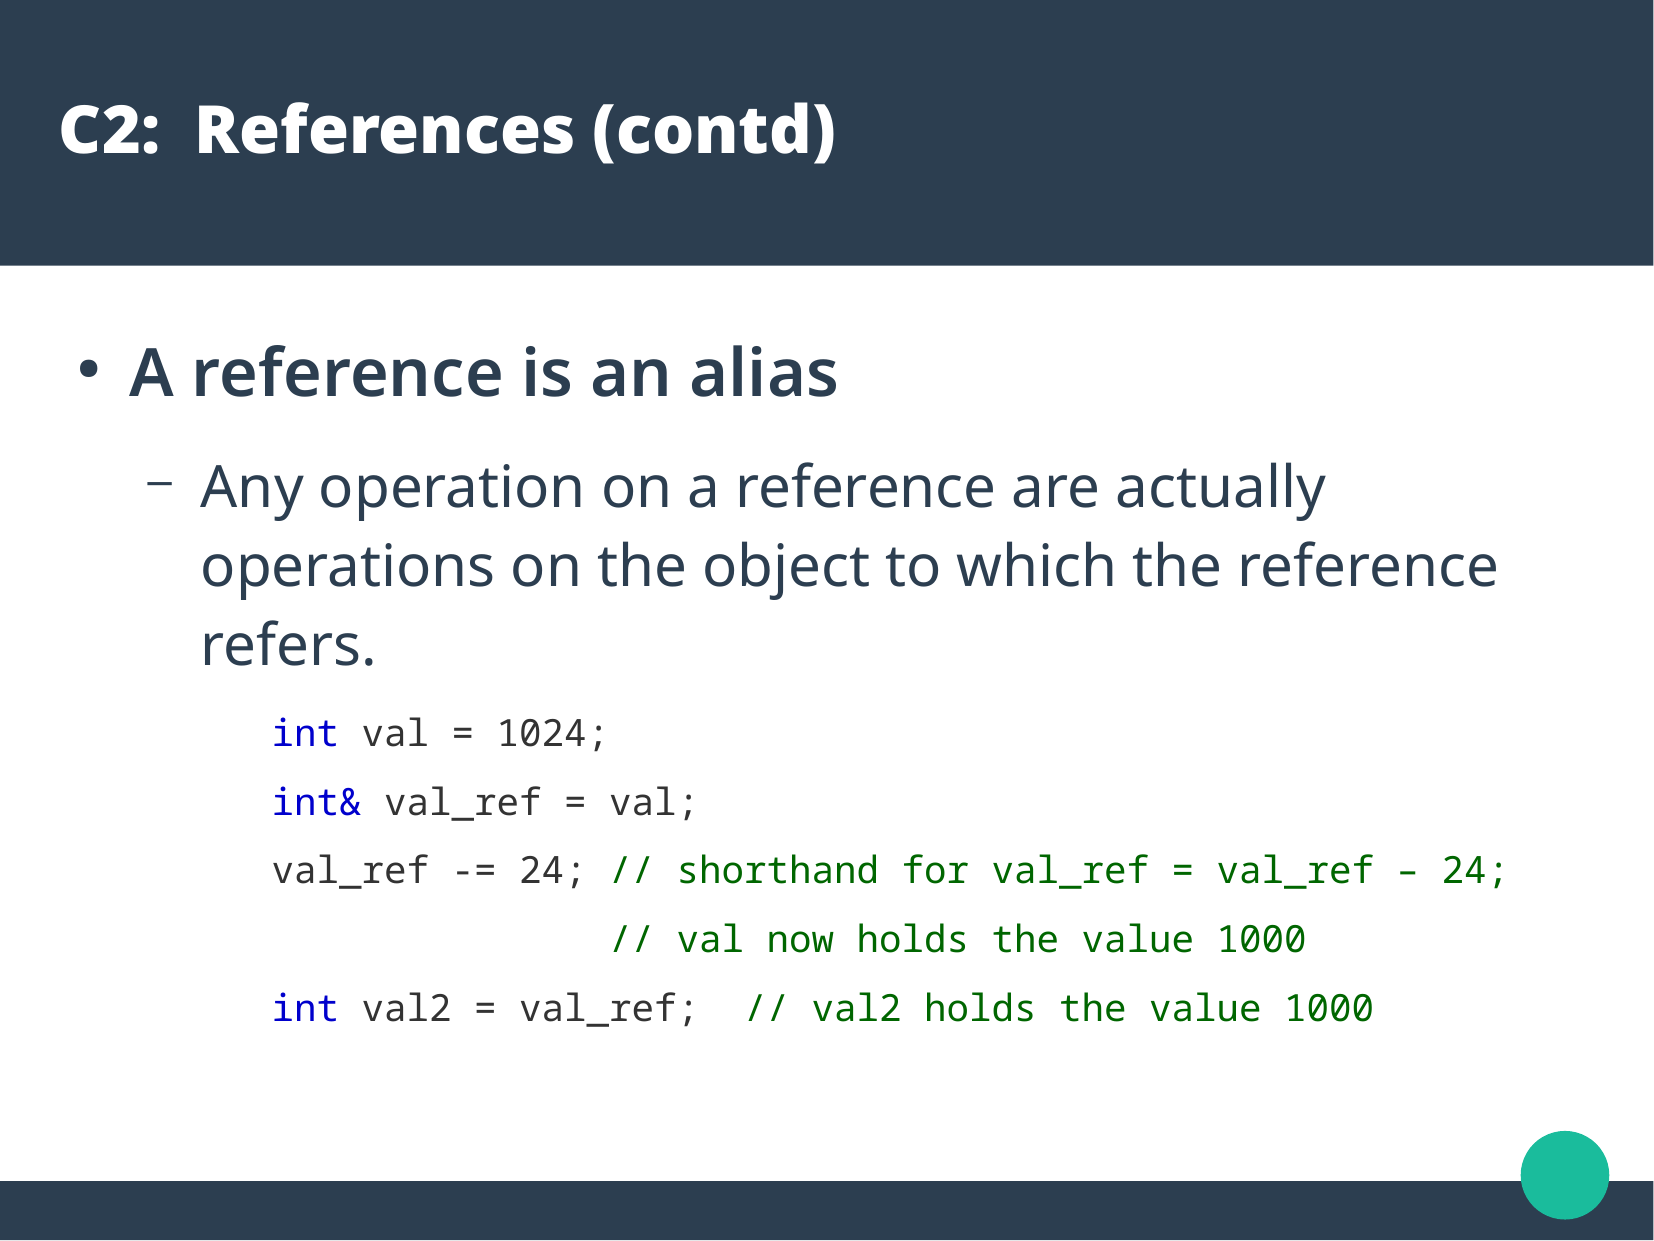

# C2: References (contd)
A reference is an alias
Any operation on a reference are actually operations on the object to which the reference refers.
int val = 1024;
int& val_ref = val;
val_ref -= 24; // shorthand for val_ref = val_ref – 24;
 // val now holds the value 1000
int val2 = val_ref; // val2 holds the value 1000